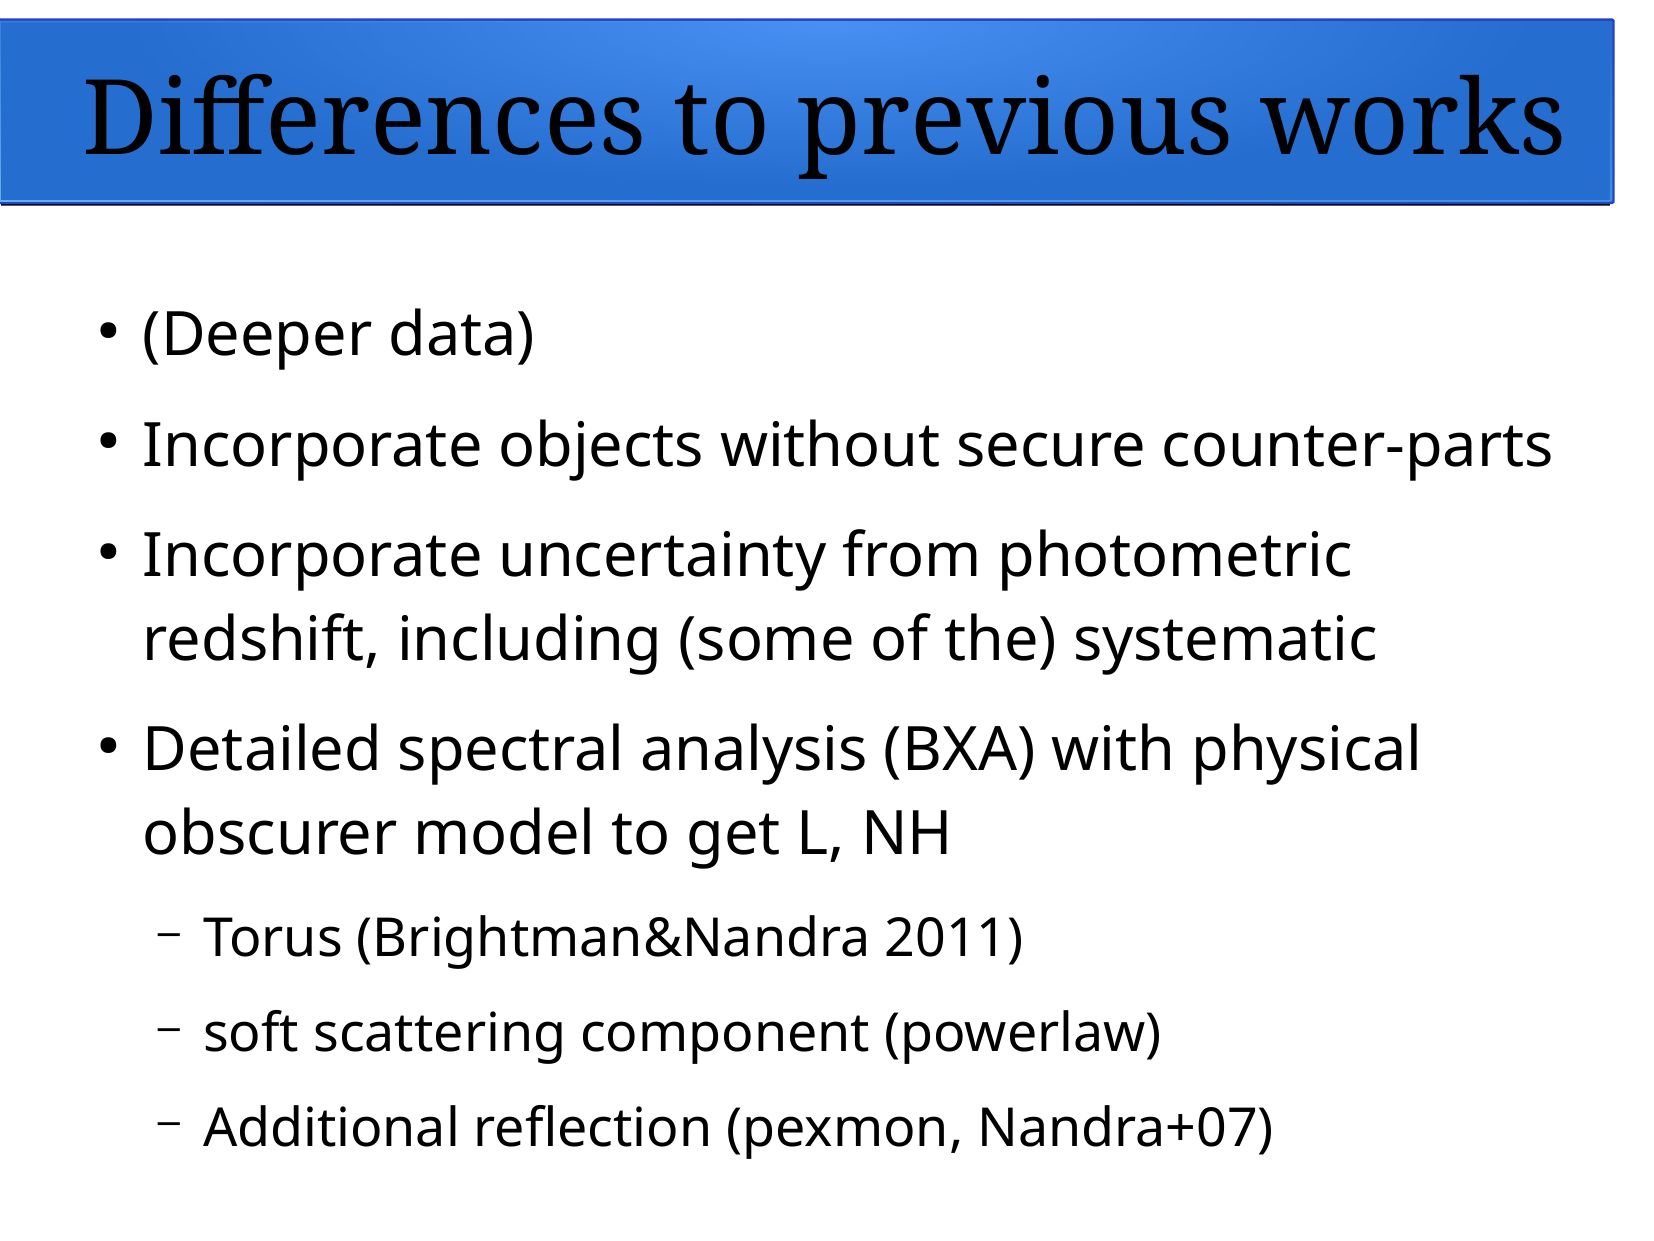

# Differences to previous works
(Deeper data)
Incorporate objects without secure counter-parts
Incorporate uncertainty from photometric redshift, including (some of the) systematic
Detailed spectral analysis (BXA) with physical obscurer model to get L, NH
Torus (Brightman&Nandra 2011)
soft scattering component (powerlaw)
Additional reflection (pexmon, Nandra+07)